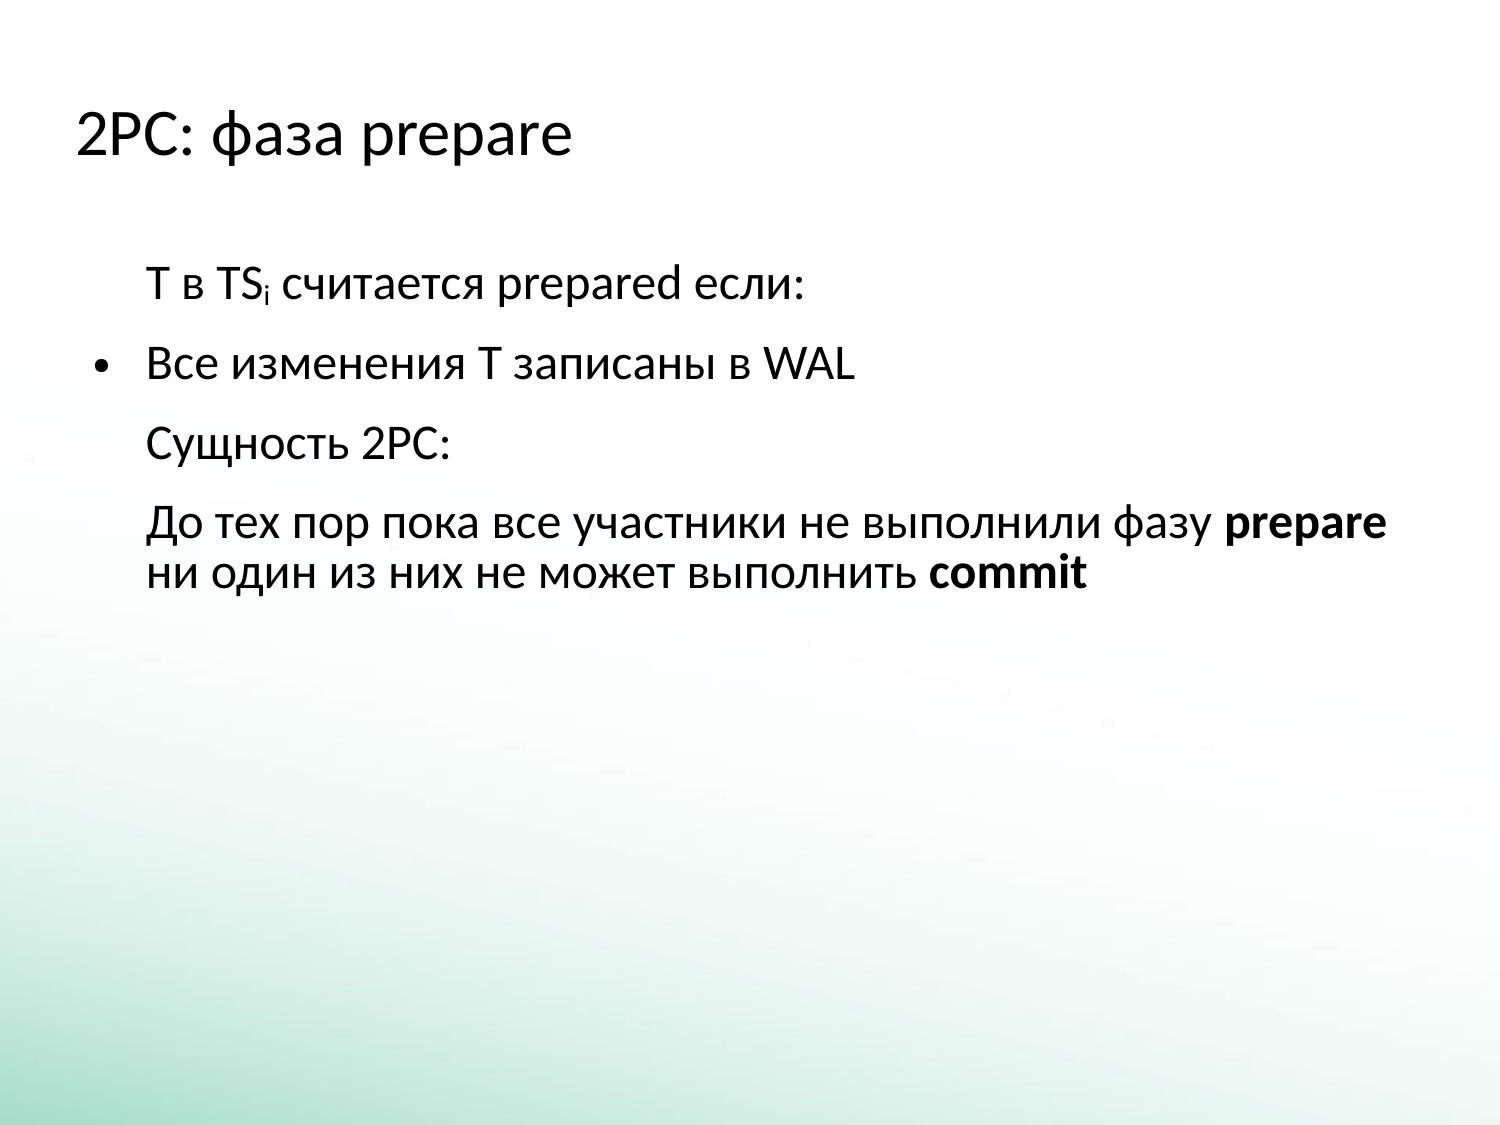

# 2PC: фаза prepare
T в TSi считается prepared если:
Все изменения T записаны в WAL
Сущность 2PC:
До тех пор пока все участники не выполнили фазу prepare ни один из них не может выполнить commit